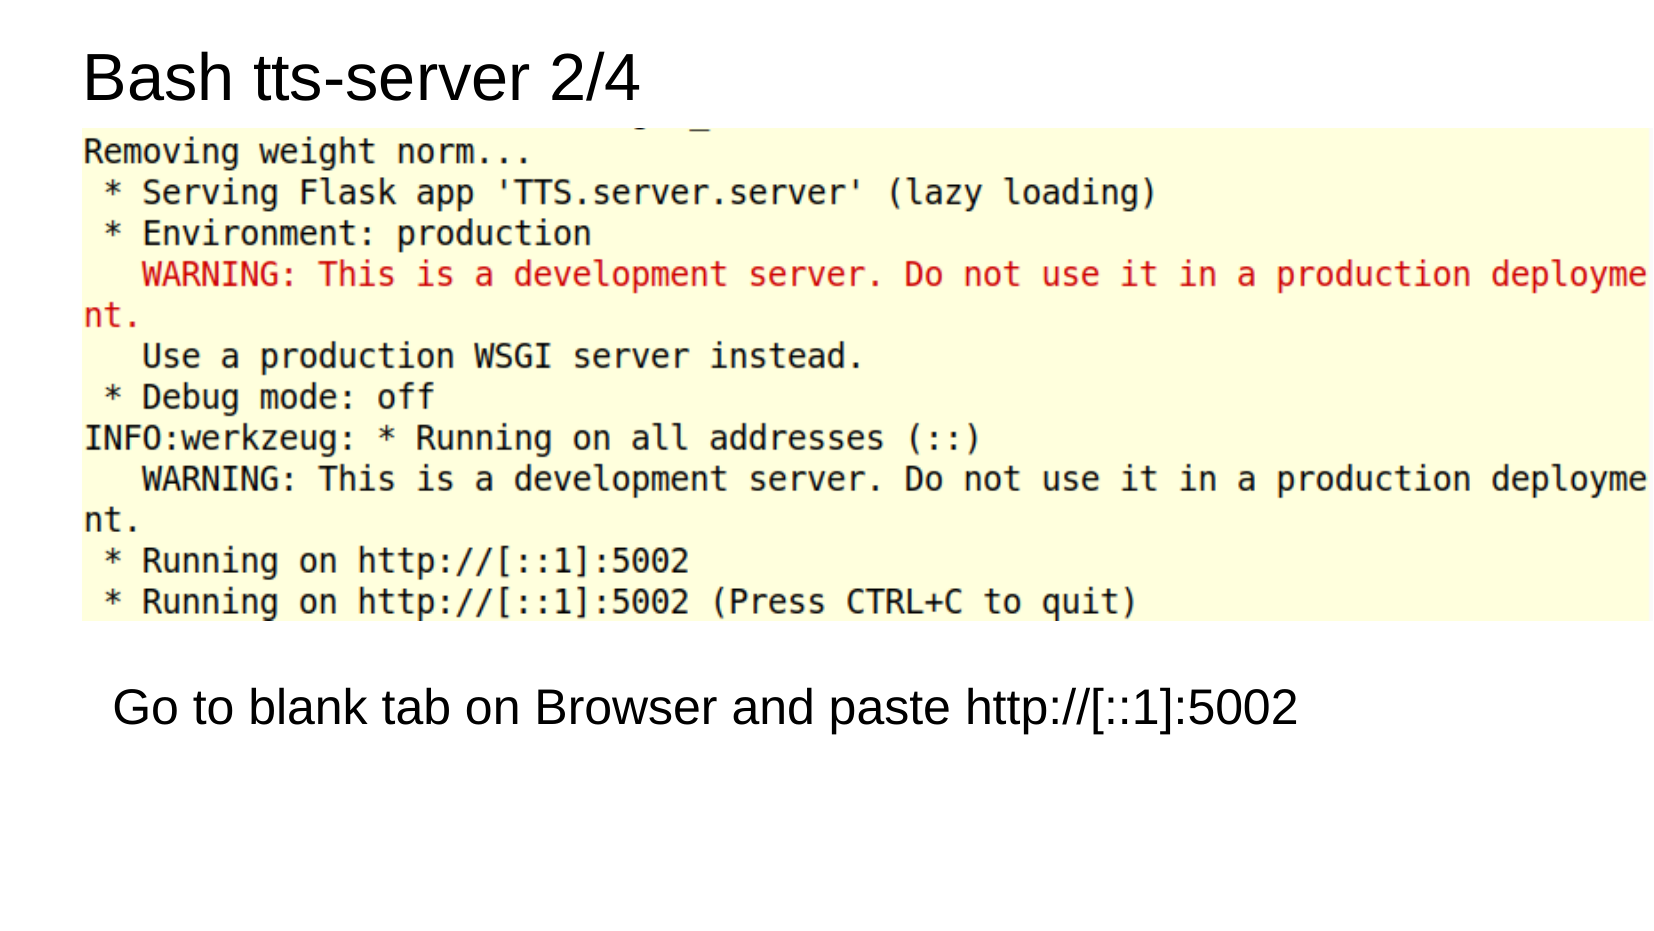

# Bash tts-server 2/4
Go to blank tab on Browser and paste http://[::1]:5002